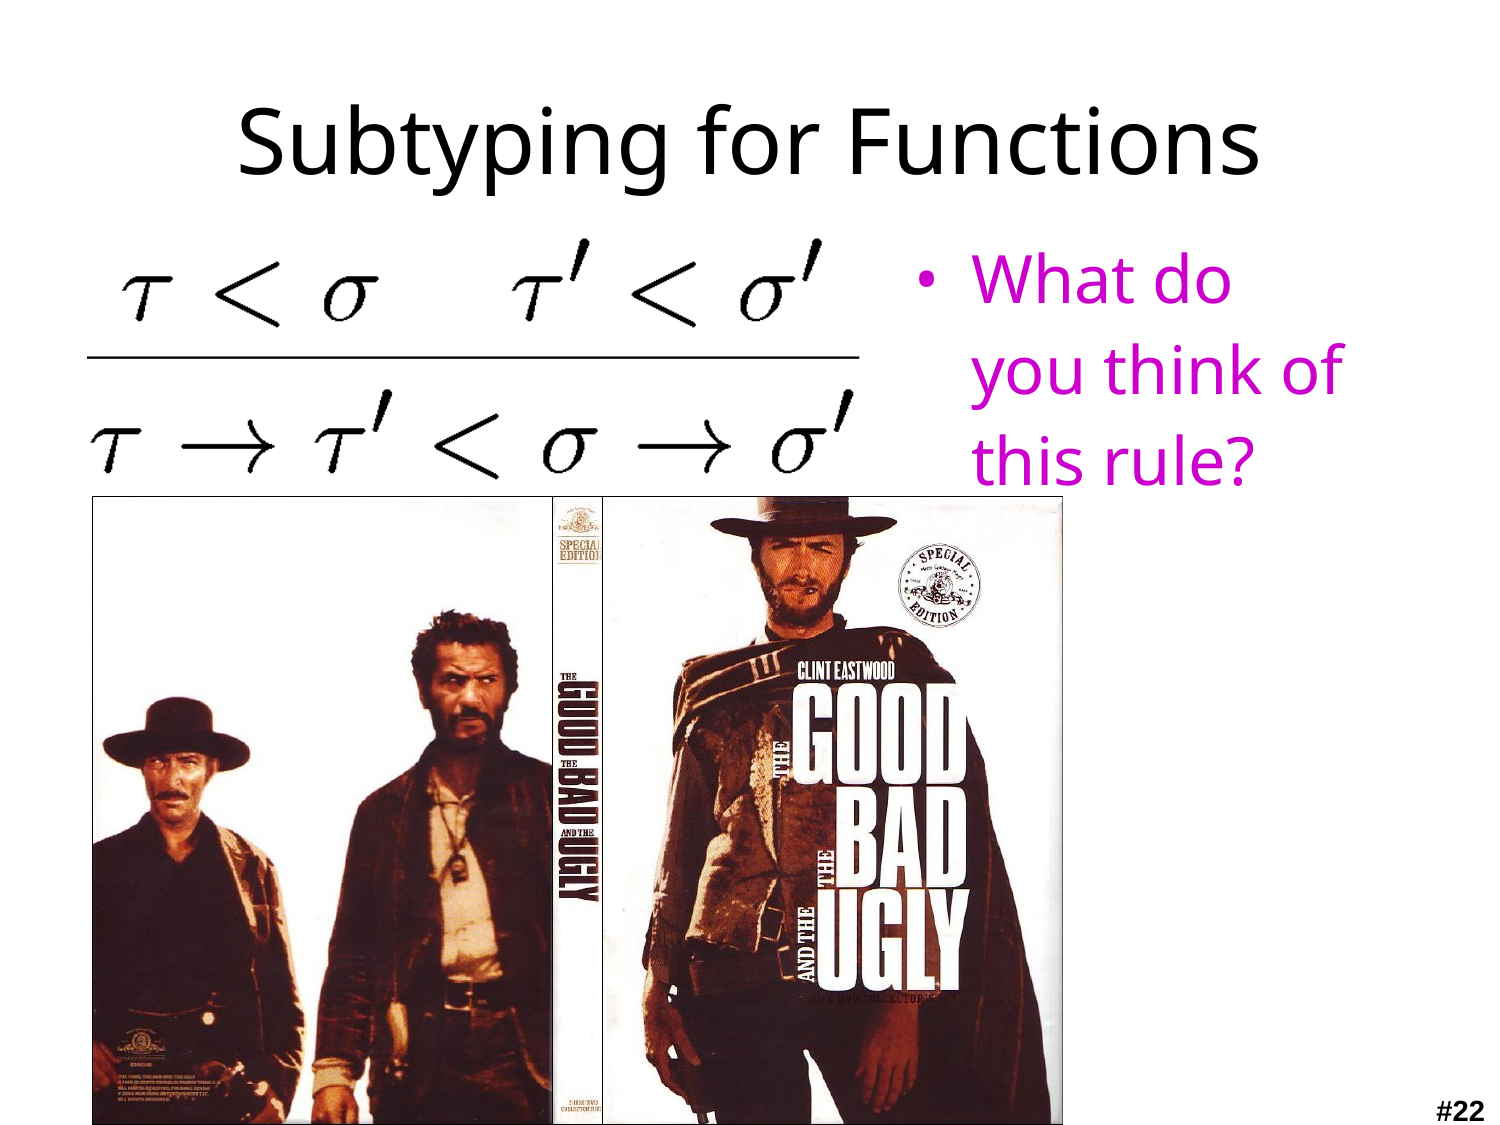

# Subtyping for Functions
What do you think of this rule?
22